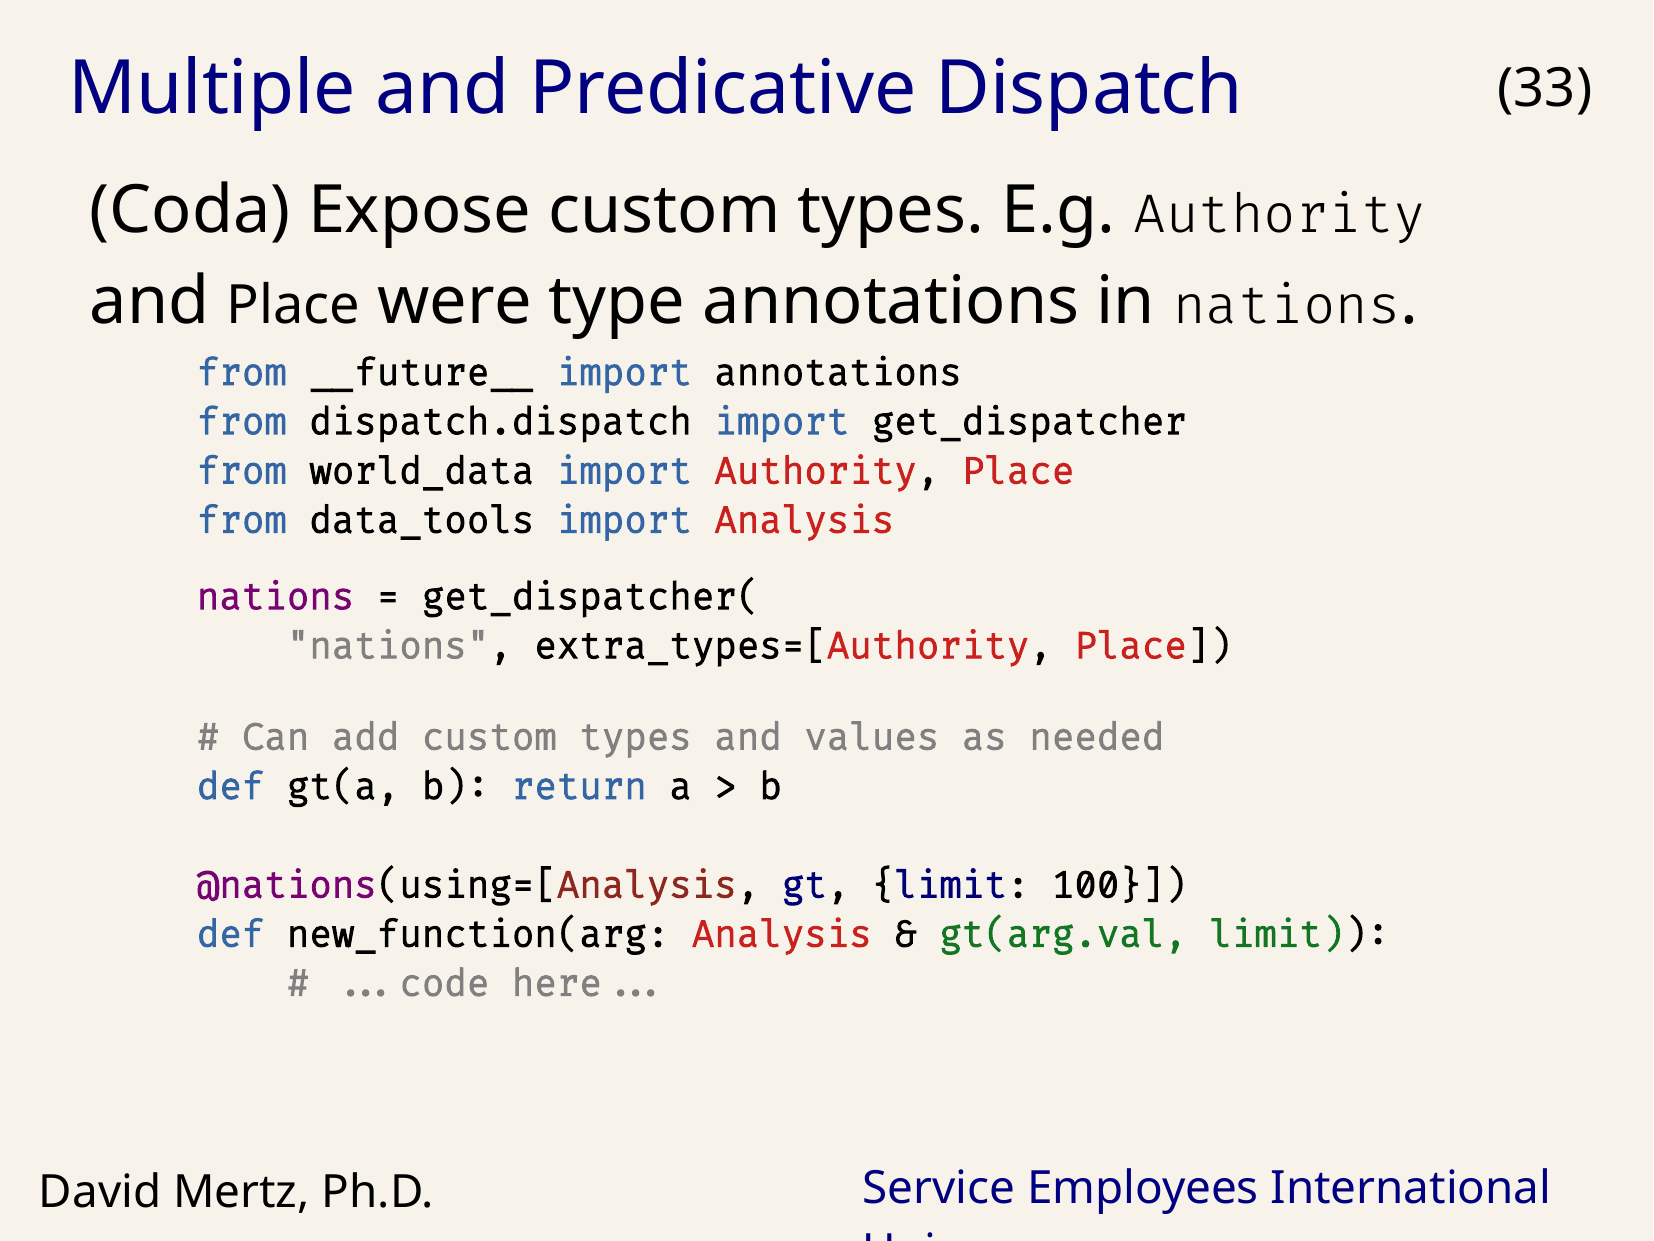

(Coda) Expose custom types. E.g. Authority and Place were type annotations in nations.
from __future__ import annotations
from dispatch.dispatch import get_dispatcher
from world_data import Authority, Place
from data_tools import Analysis
nations = get_dispatcher(
 "nations", extra_types=[Authority, Place])
# Can add custom types and values as needed
def gt(a, b): return a > b
@nations(using=[Analysis, gt, {limit: 100}])
def new_function(arg: Analysis & gt(arg.val, limit)):
 # ...code here...